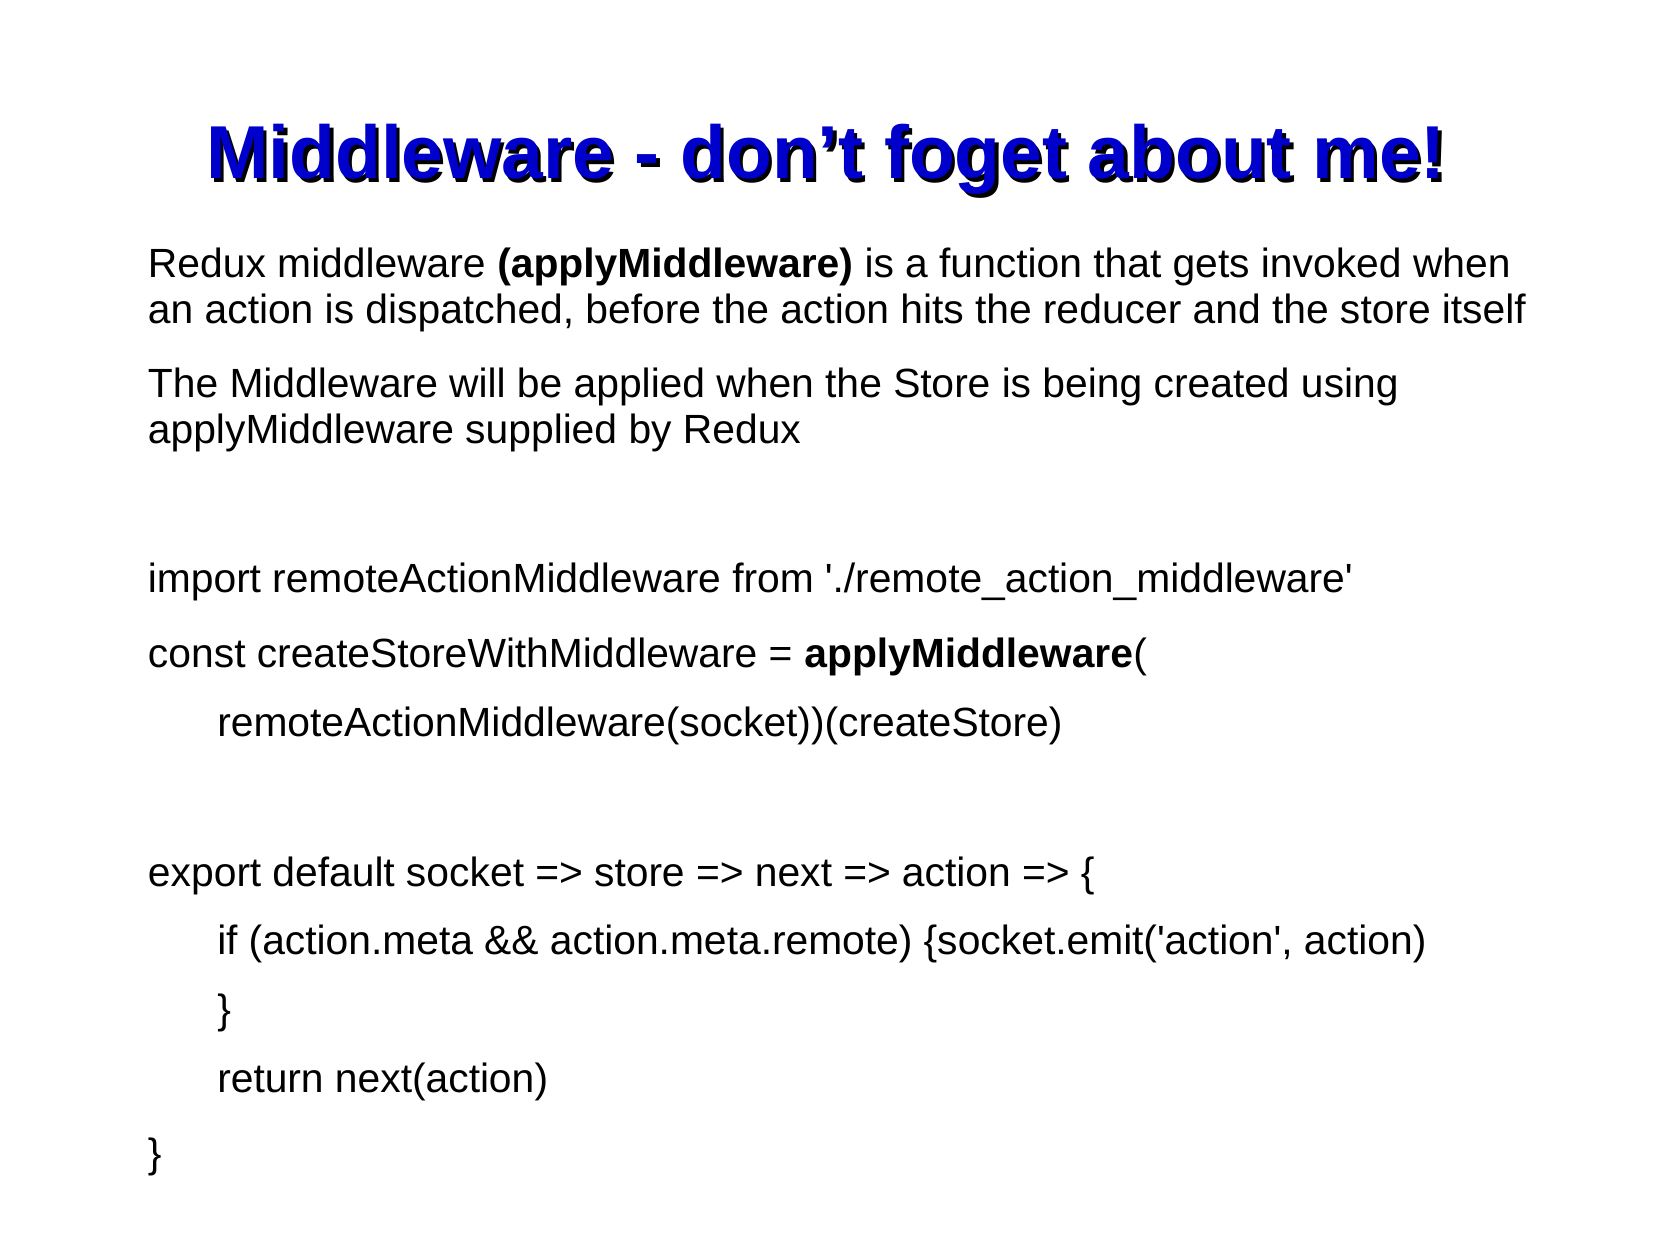

# Middleware - don’t foget about me!
Redux middleware (applyMiddleware) is a function that gets invoked when an action is dispatched, before the action hits the reducer and the store itself
The Middleware will be applied when the Store is being created using applyMiddleware supplied by Redux
import remoteActionMiddleware from './remote_action_middleware'
const createStoreWithMiddleware = applyMiddleware(
remoteActionMiddleware(socket))(createStore)
export default socket => store => next => action => {
if (action.meta && action.meta.remote) {socket.emit('action', action)
}
return next(action)
}